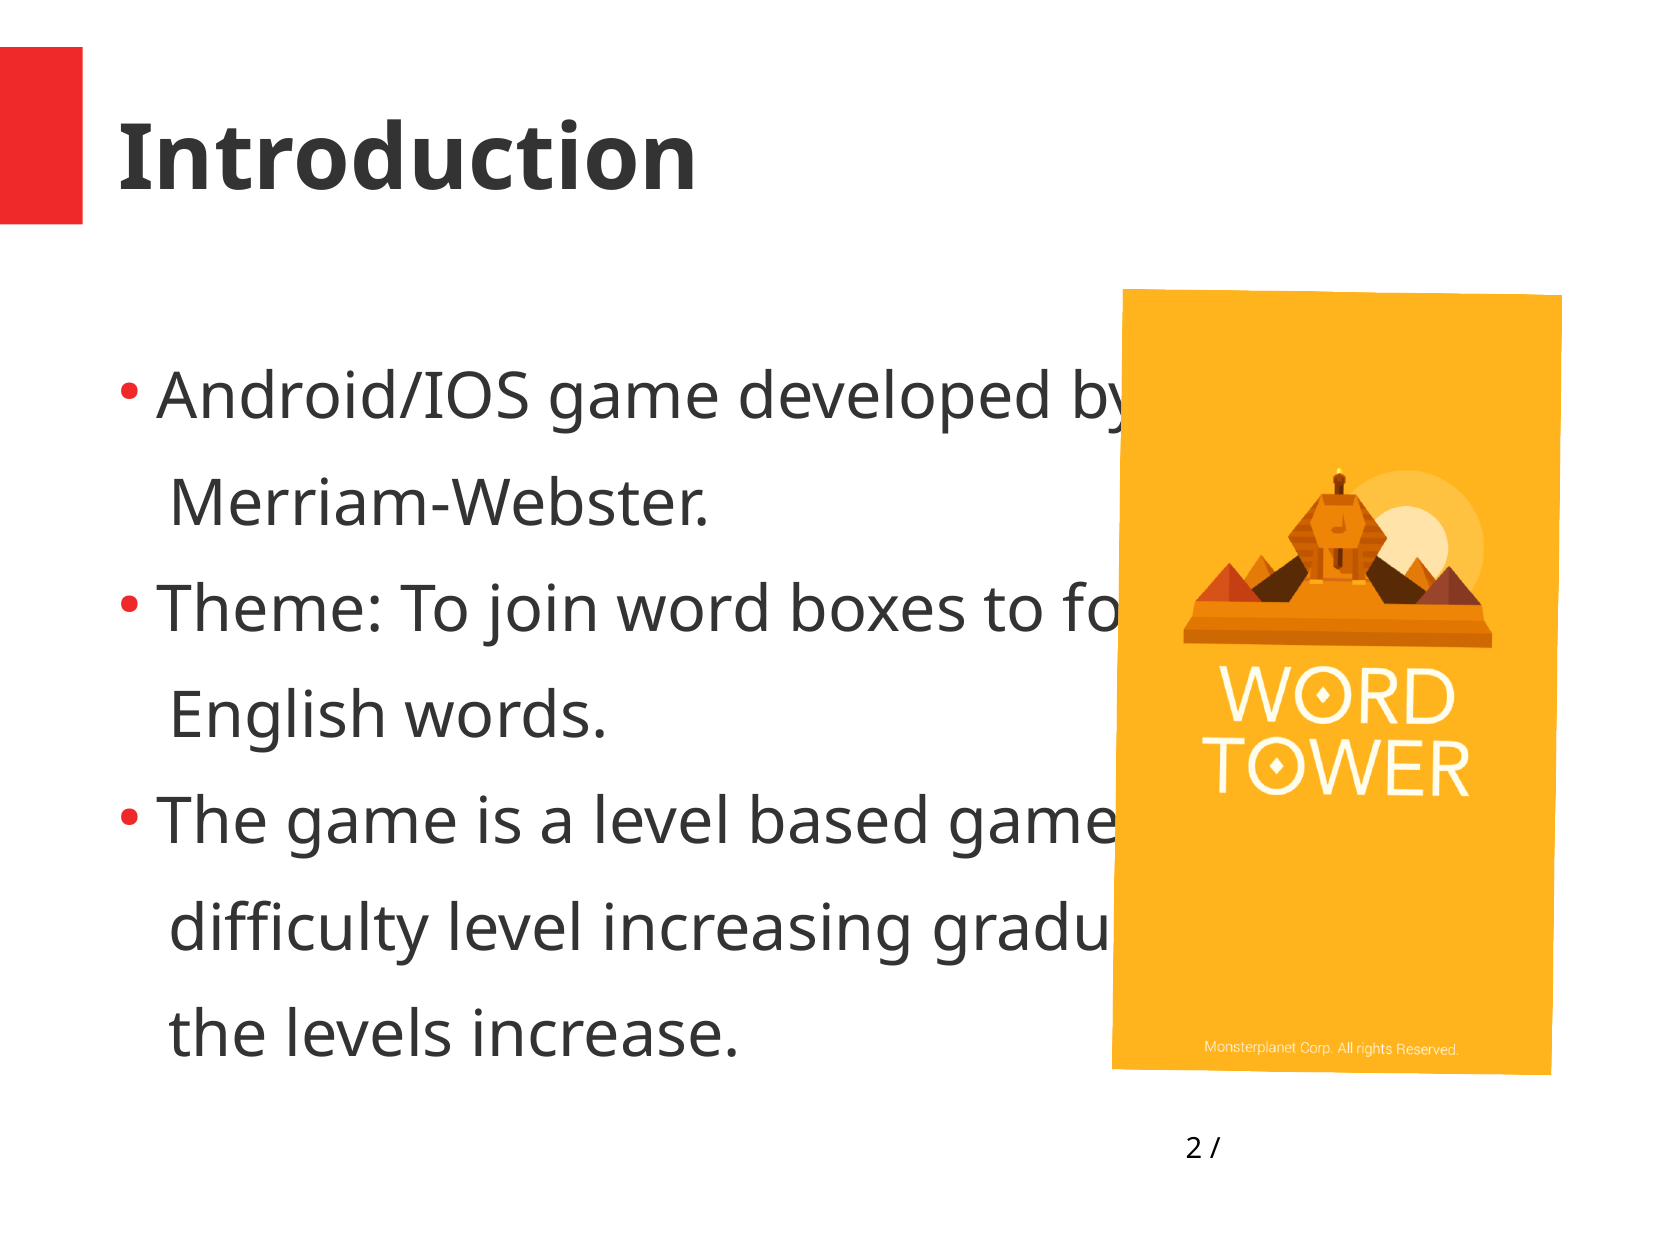

# Introduction
 Android/IOS game developed by
 Merriam-Webster.
 Theme: To join word boxes to form correct
 English words.
 The game is a level based game with the
 difficulty level increasing gradually as
 the levels increase.
1 /